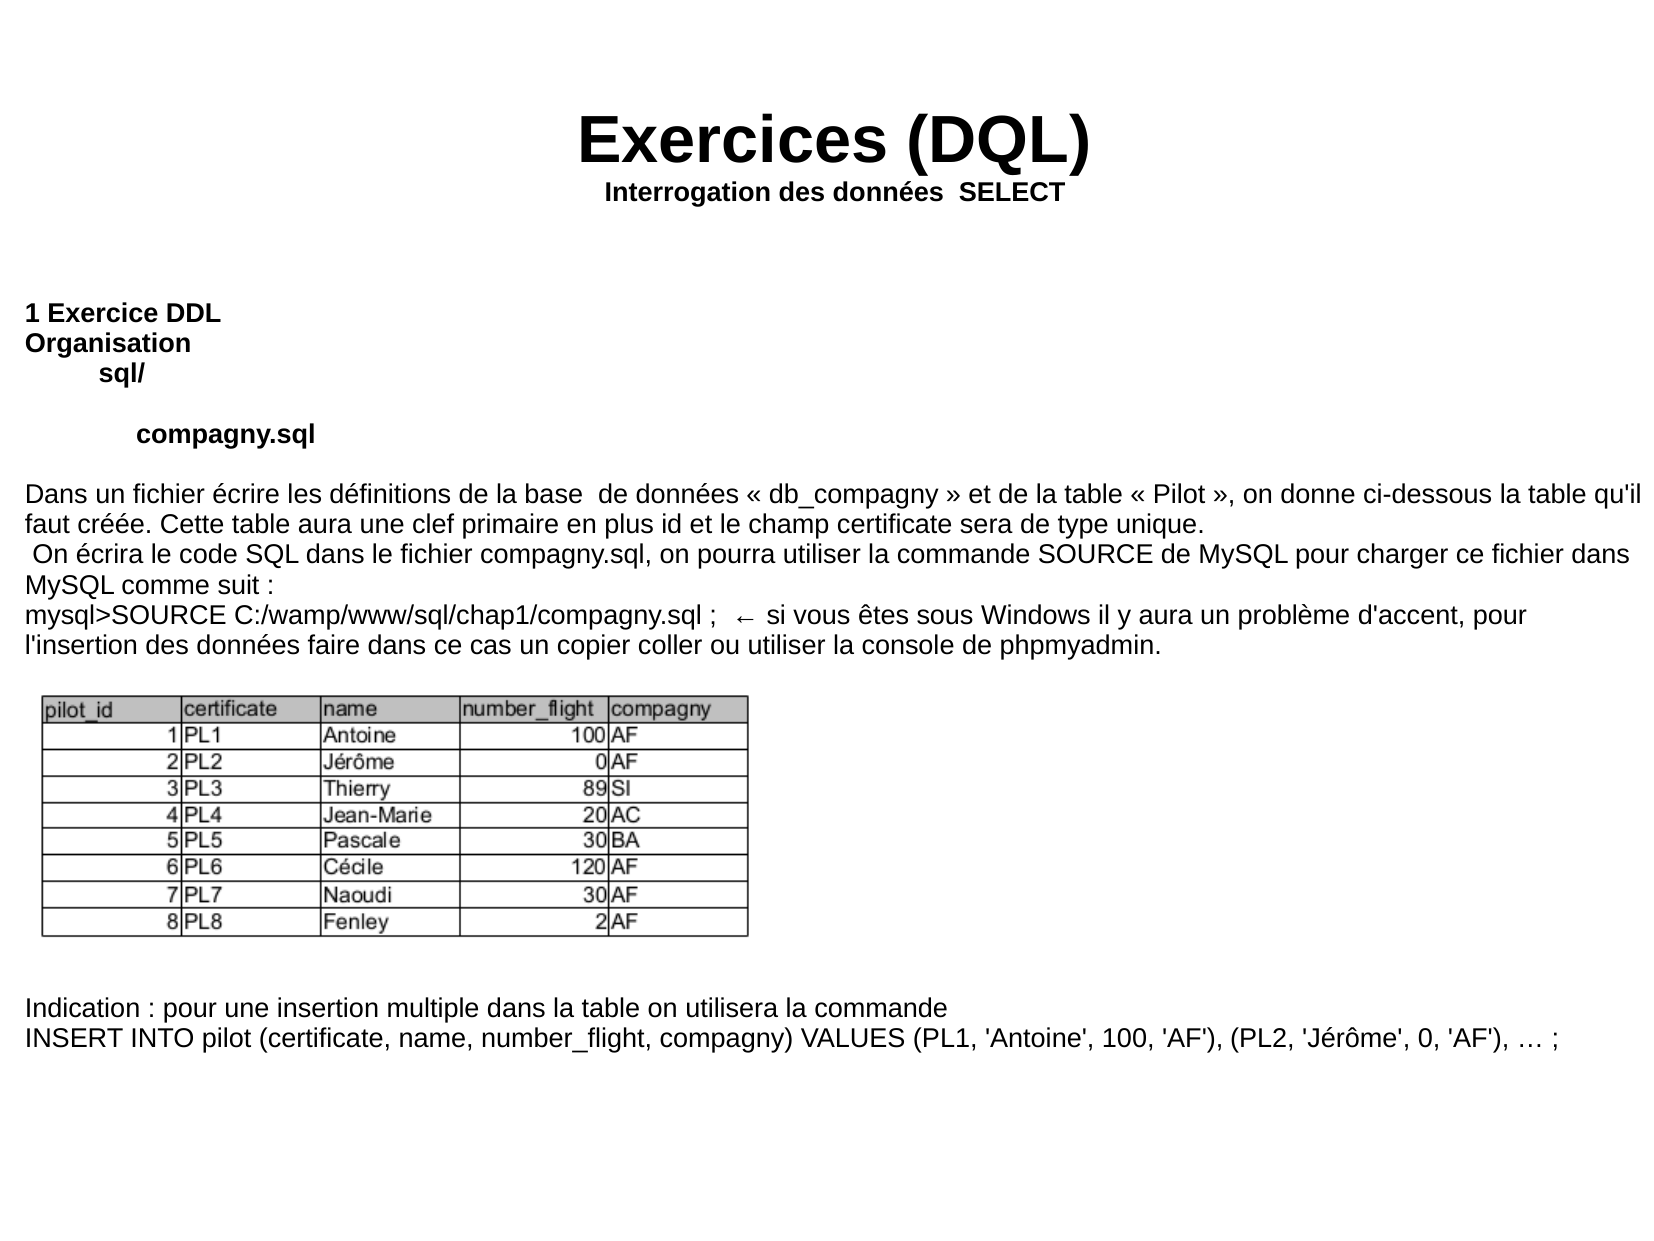

Exercices (DQL)
Interrogation des données SELECT
1 Exercice DDL
Organisation
	sql/
	 compagny.sql
Dans un fichier écrire les définitions de la base de données « db_compagny » et de la table « Pilot », on donne ci-dessous la table qu'il faut créée. Cette table aura une clef primaire en plus id et le champ certificate sera de type unique.
 On écrira le code SQL dans le fichier compagny.sql, on pourra utiliser la commande SOURCE de MySQL pour charger ce fichier dans MySQL comme suit :
mysql>SOURCE C:/wamp/www/sql/chap1/compagny.sql ; ← si vous êtes sous Windows il y aura un problème d'accent, pour l'insertion des données faire dans ce cas un copier coller ou utiliser la console de phpmyadmin.
Indication : pour une insertion multiple dans la table on utilisera la commande
INSERT INTO pilot (certificate, name, number_flight, compagny) VALUES (PL1, 'Antoine', 100, 'AF'), (PL2, 'Jérôme', 0, 'AF'), … ;